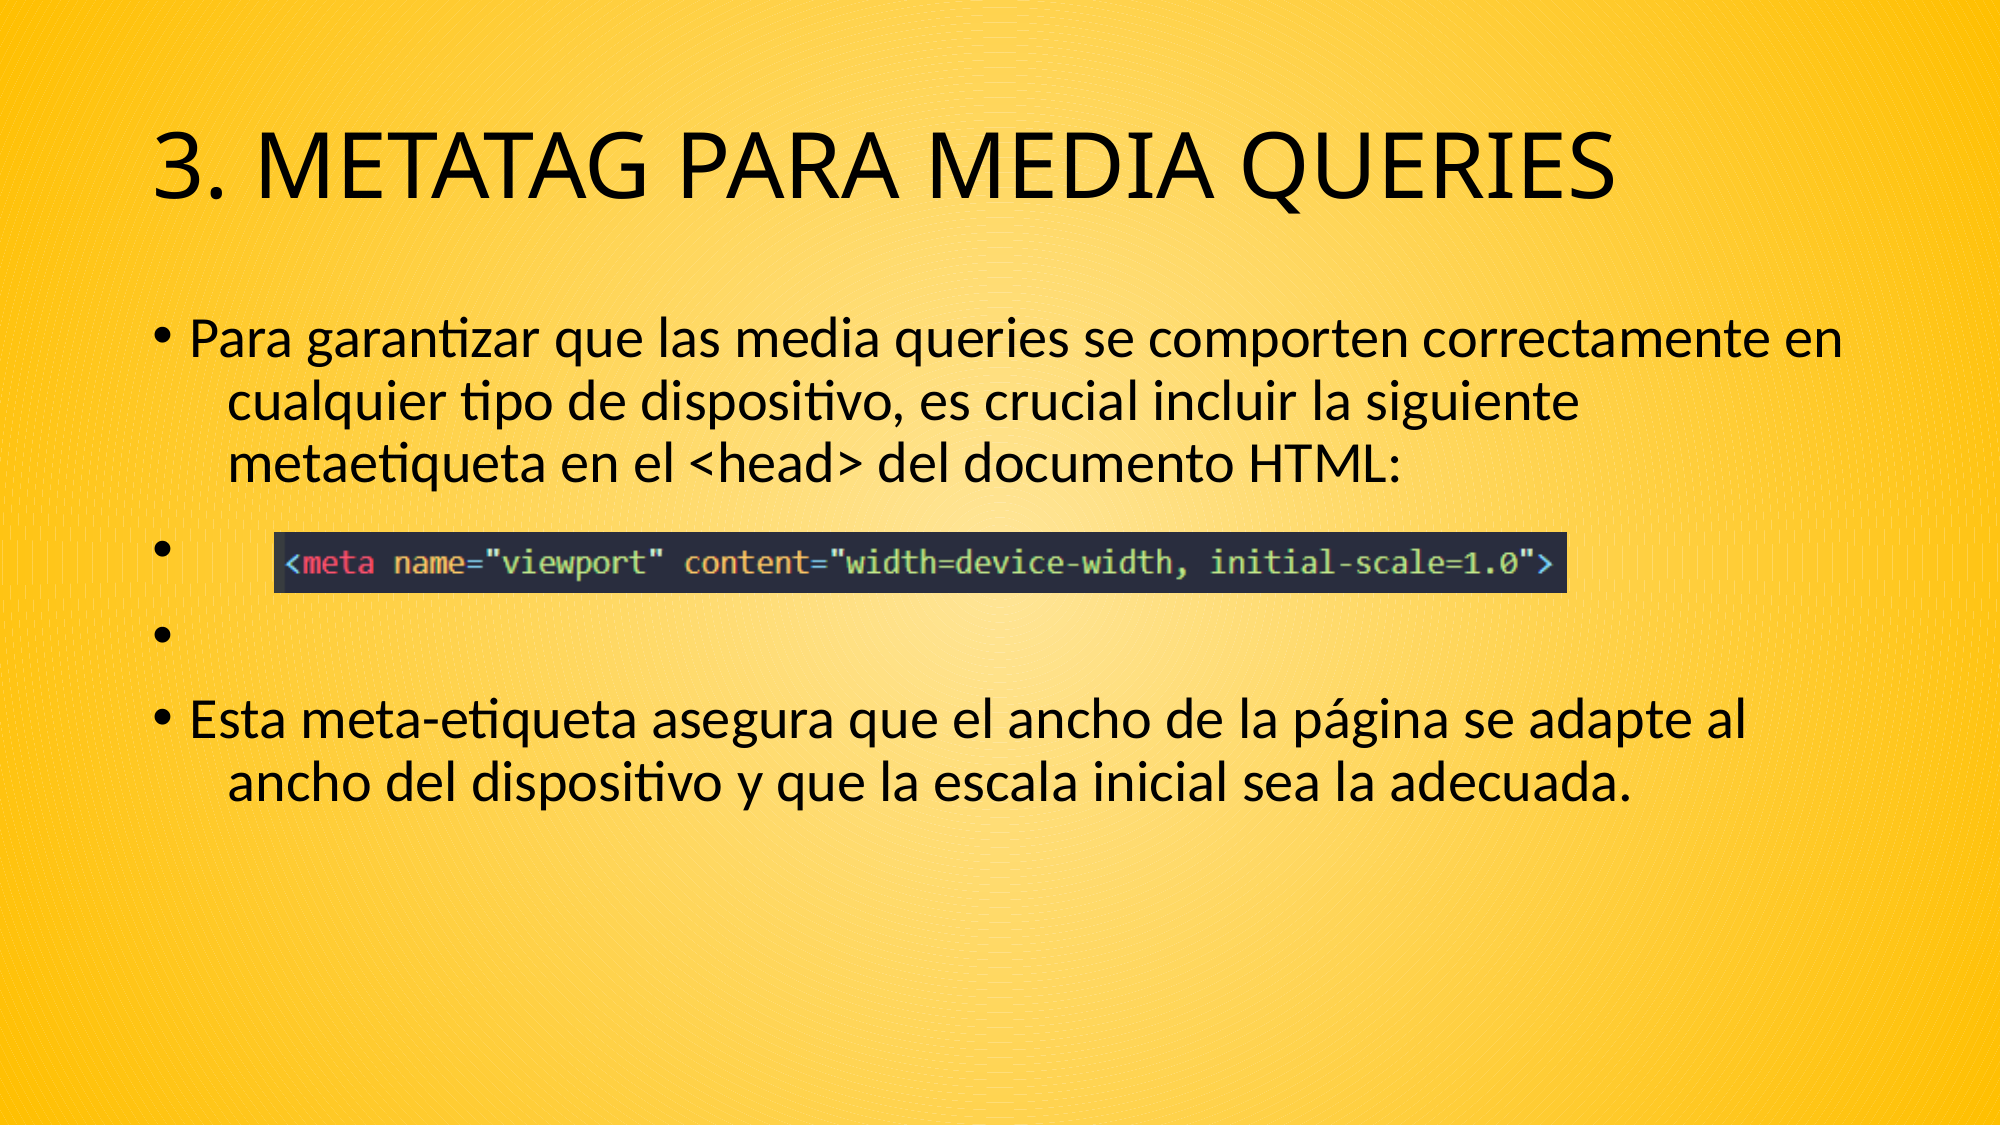

# 3. METATAG PARA MEDIA QUERIES
Para garantizar que las media queries se comporten correctamente en cualquier tipo de dispositivo, es crucial incluir la siguiente metaetiqueta en el <head> del documento HTML:
Esta meta-etiqueta asegura que el ancho de la página se adapte al ancho del dispositivo y que la escala inicial sea la adecuada.